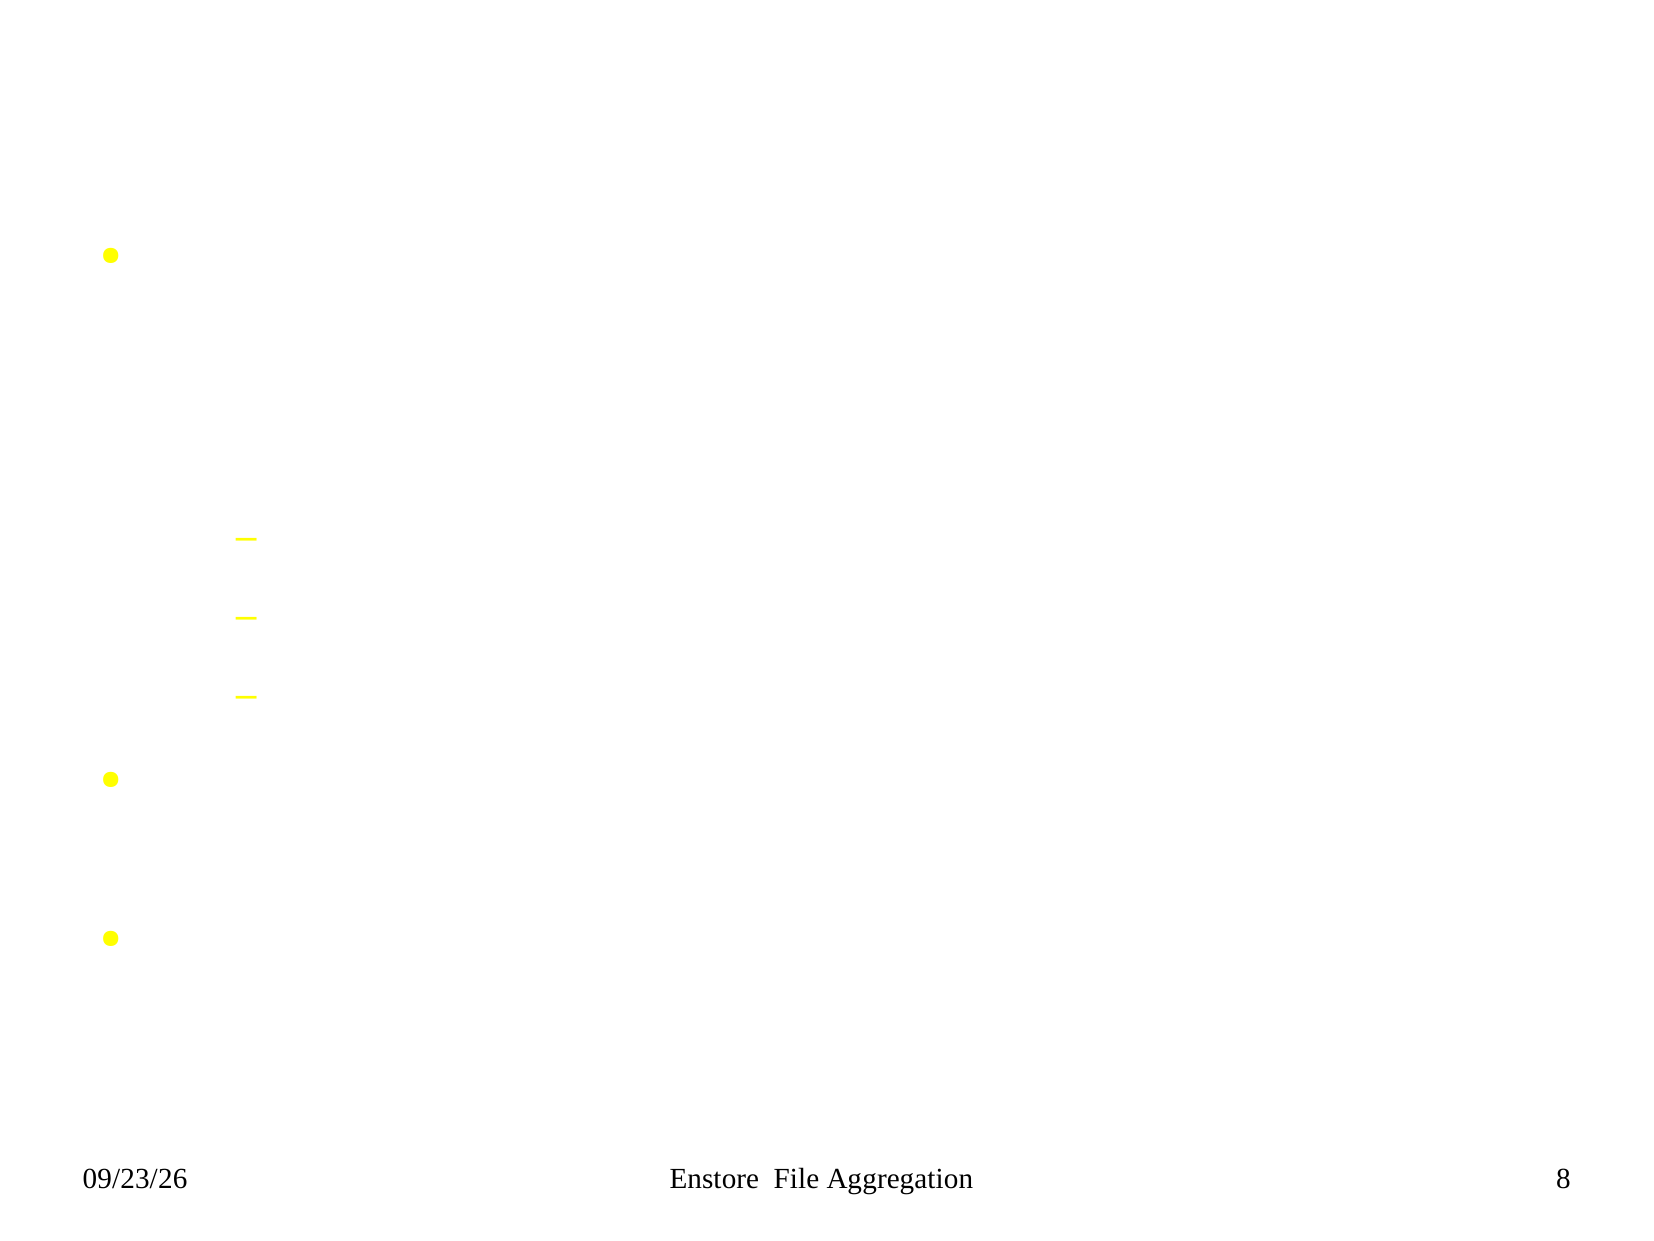

# Description of components (cont.)
Policy Engine Server receives event from file clerk specifying that the new file arrived into cache or the file written to tape needs to get staged from it. PE Server has 3 types of file lists:
Archive – files to be written to tape.
Stage – files to be staged from tape(s) to cache.
Purge – files to be purged in cache.
Migration dispatcher – receives file lists from Policy Engine Server and dispatches them to migrators
Migrators aggregate data in cache and write containers to tape. They also stage aggregated data and unpack files for read requests. All files in a container read from tape get unpackaged and cached, even if not requested.
Enstore File Aggregation
8